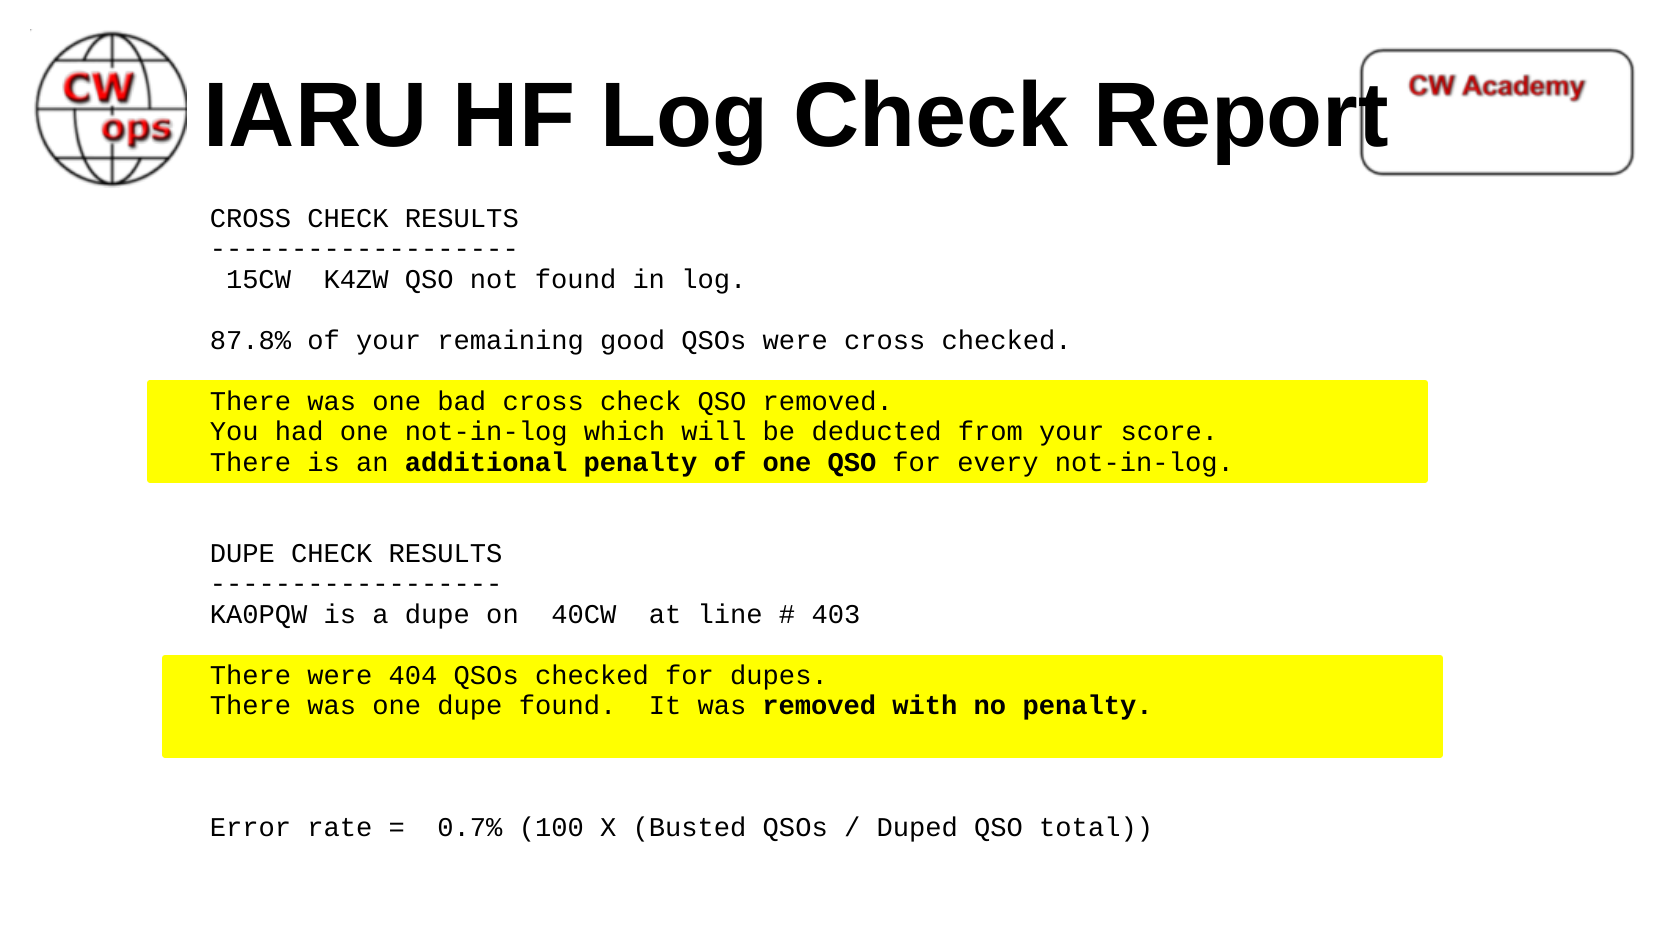

# IARU HF Log Check Report
CROSS CHECK RESULTS
-------------------
 15CW K4ZW QSO not found in log.
87.8% of your remaining good QSOs were cross checked.
There was one bad cross check QSO removed.
You had one not-in-log which will be deducted from your score.
There is an additional penalty of one QSO for every not-in-log.
DUPE CHECK RESULTS
------------------
KA0PQW is a dupe on 40CW at line # 403
There were 404 QSOs checked for dupes.
There was one dupe found. It was removed with no penalty.
Error rate = 0.7% (100 X (Busted QSOs / Duped QSO total))